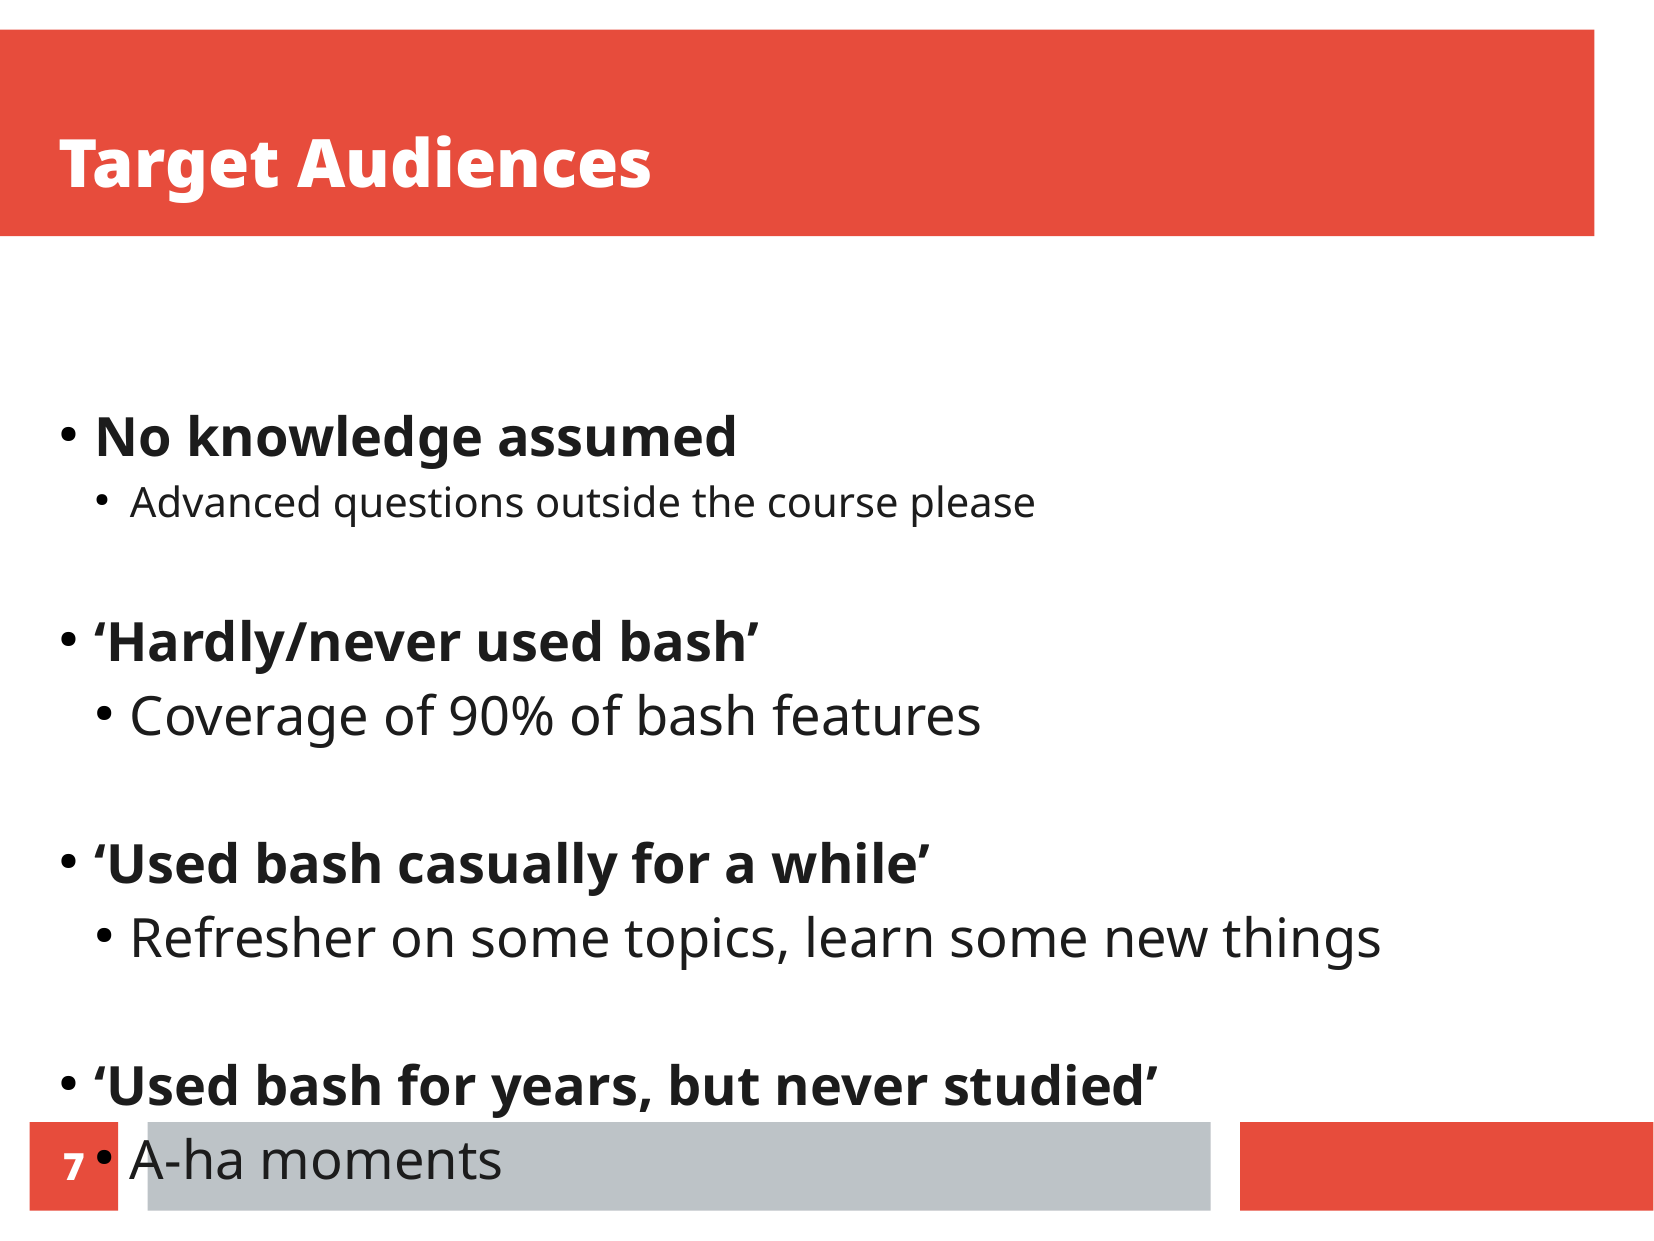

# Target Audiences
No knowledge assumed
Advanced questions outside the course please
‘Hardly/never used bash’
Coverage of 90% of bash features
‘Used bash casually for a while’
Refresher on some topics, learn some new things
‘Used bash for years, but never studied’
A-ha moments
7